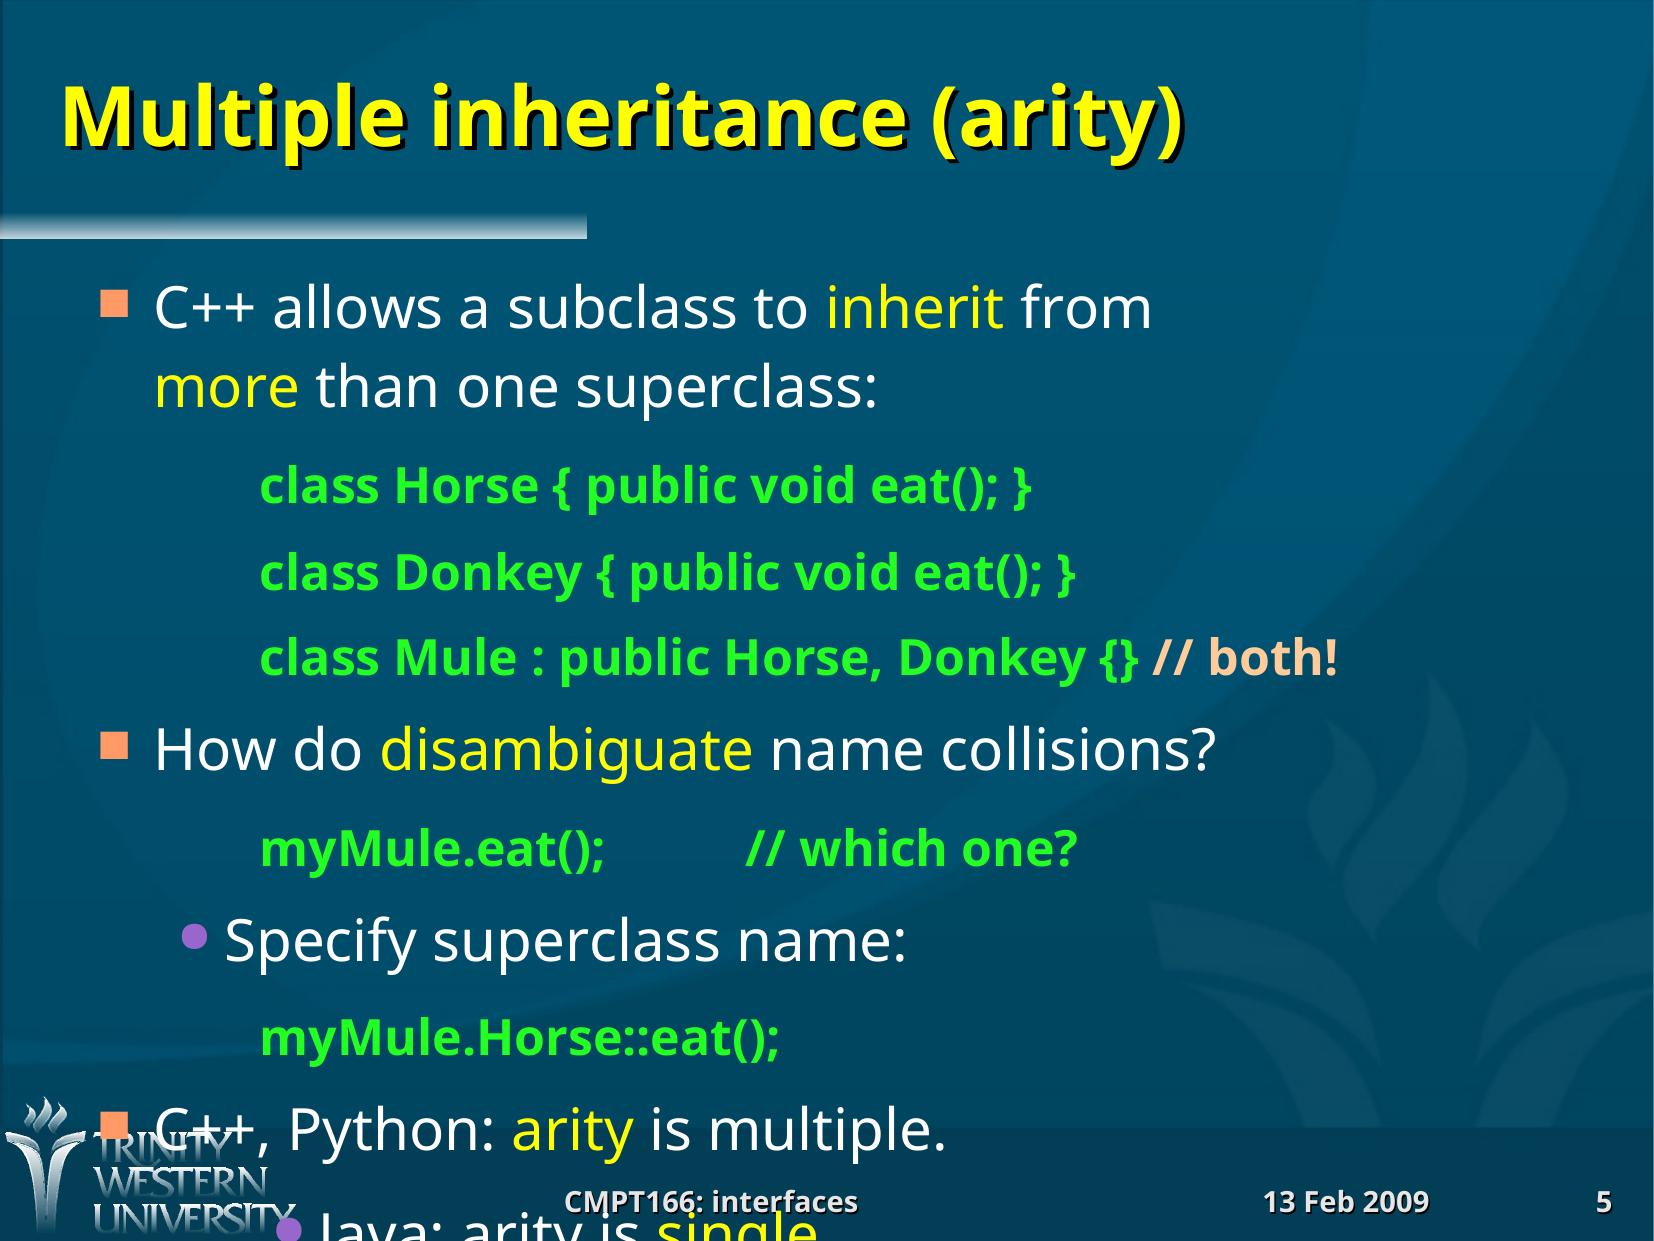

# Multiple inheritance (arity)
C++ allows a subclass to inherit from
more than one superclass:
class Horse { public void eat(); }
class Donkey { public void eat(); }
class Mule : public Horse, Donkey {} // both!
How do disambiguate name collisions?
myMule.eat();		// which one?
Specify superclass name:
myMule.Horse::eat();
C++, Python: arity is multiple.
Java: arity is single.
CMPT166: interfaces
13 Feb 2009
5